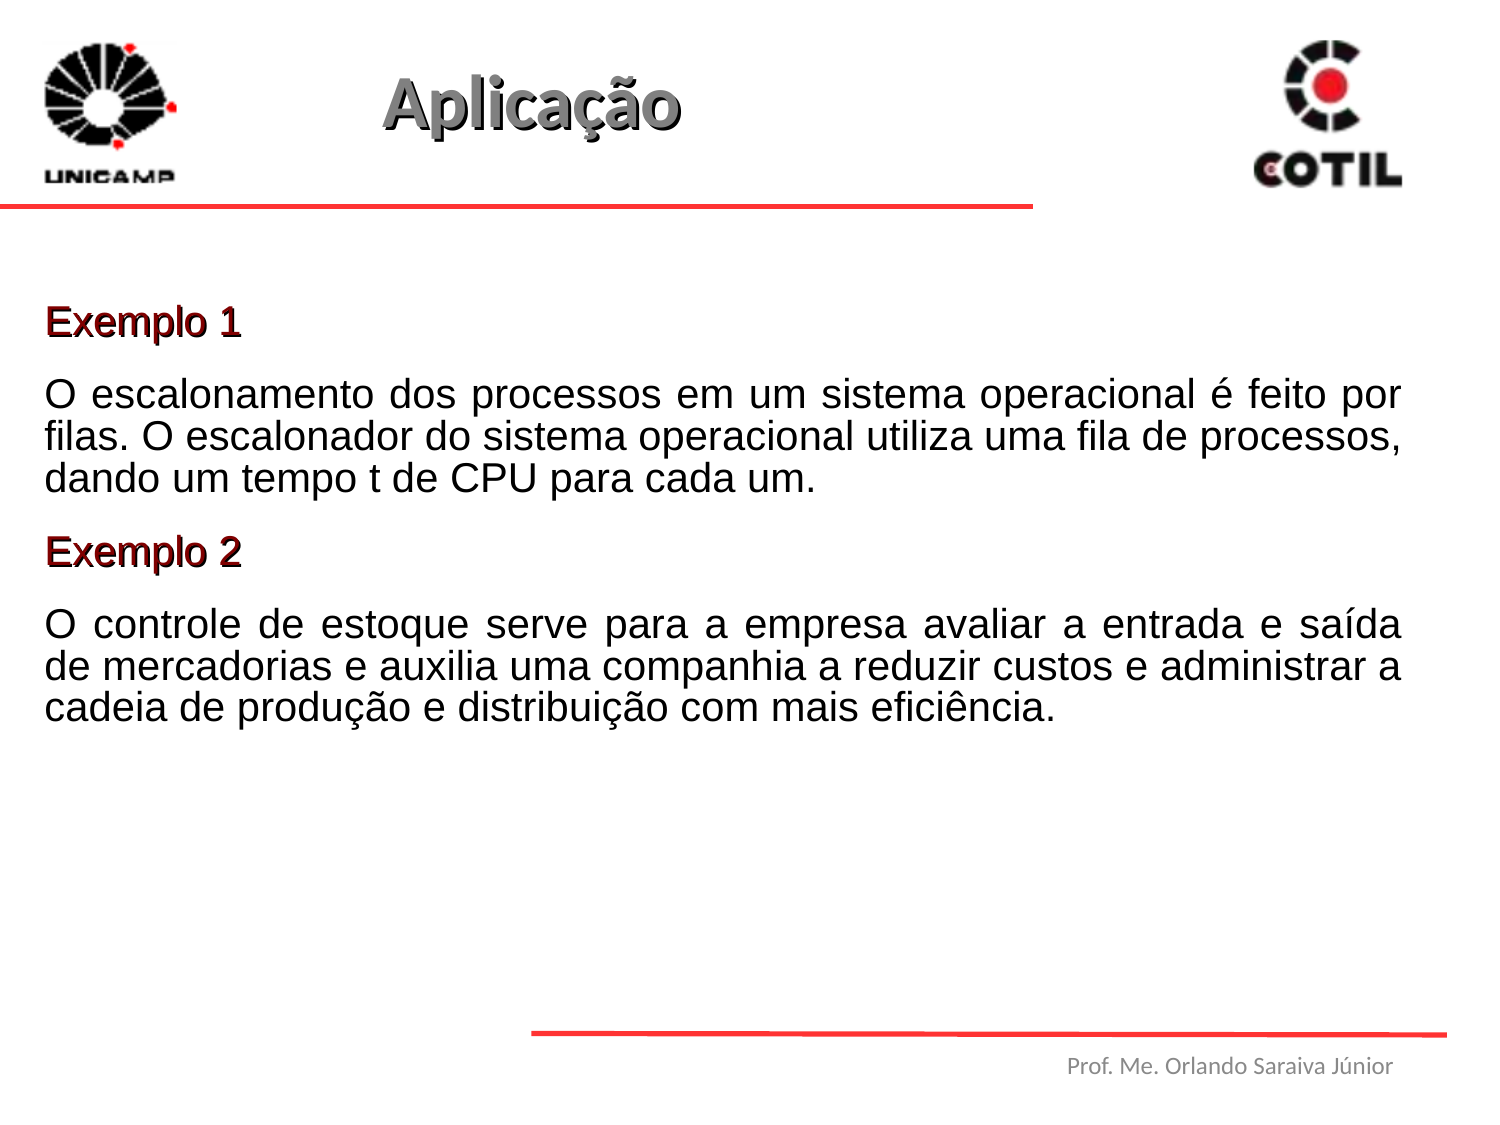

# Aplicação
Exemplo 1
O escalonamento dos processos em um sistema operacional é feito por filas. O escalonador do sistema operacional utiliza uma fila de processos, dando um tempo t de CPU para cada um.
Exemplo 2
O controle de estoque serve para a empresa avaliar a entrada e saída de mercadorias e auxilia uma companhia a reduzir custos e administrar a cadeia de produção e distribuição com mais eficiência.